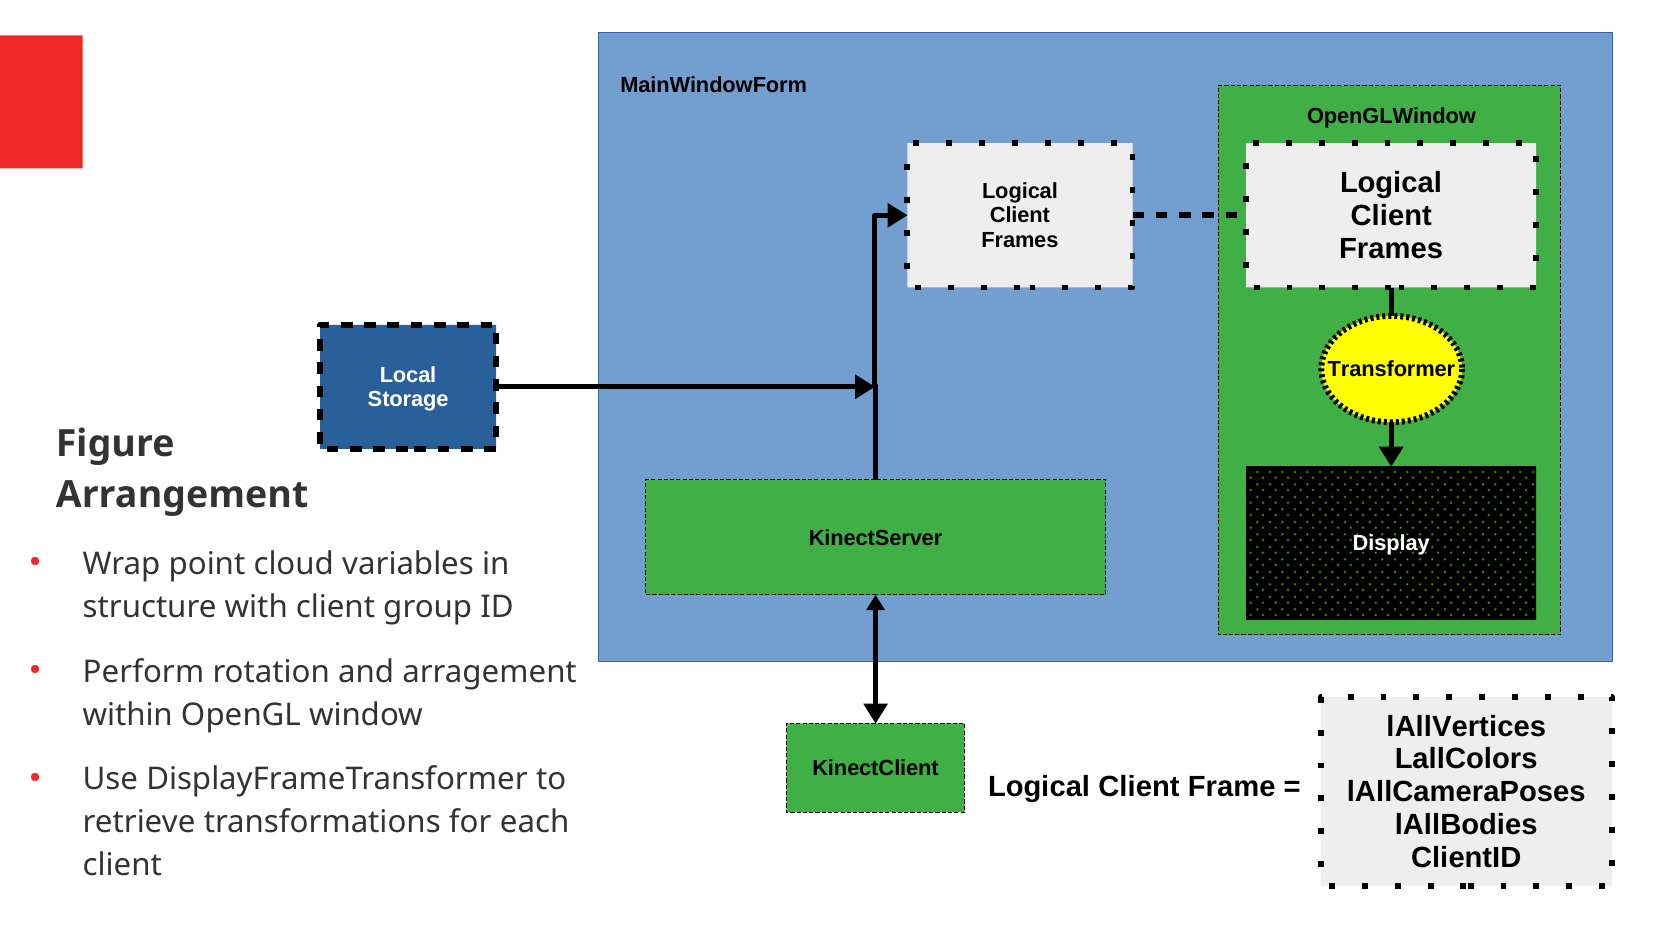

MainWindowForm
OpenGLWindow
Logical
Client
Frames
Logical
Client
Frames
Transformer
Local
Storage
# Figure Arrangement
Display
KinectServer
Wrap point cloud variables in structure with client group ID
Perform rotation and arragement within OpenGL window
Use DisplayFrameTransformer to retrieve transformations for each client
lAllVertices
LallColors
lAllCameraPoses
lAllBodies
ClientID
Logical Client Frame =
KinectClient
7